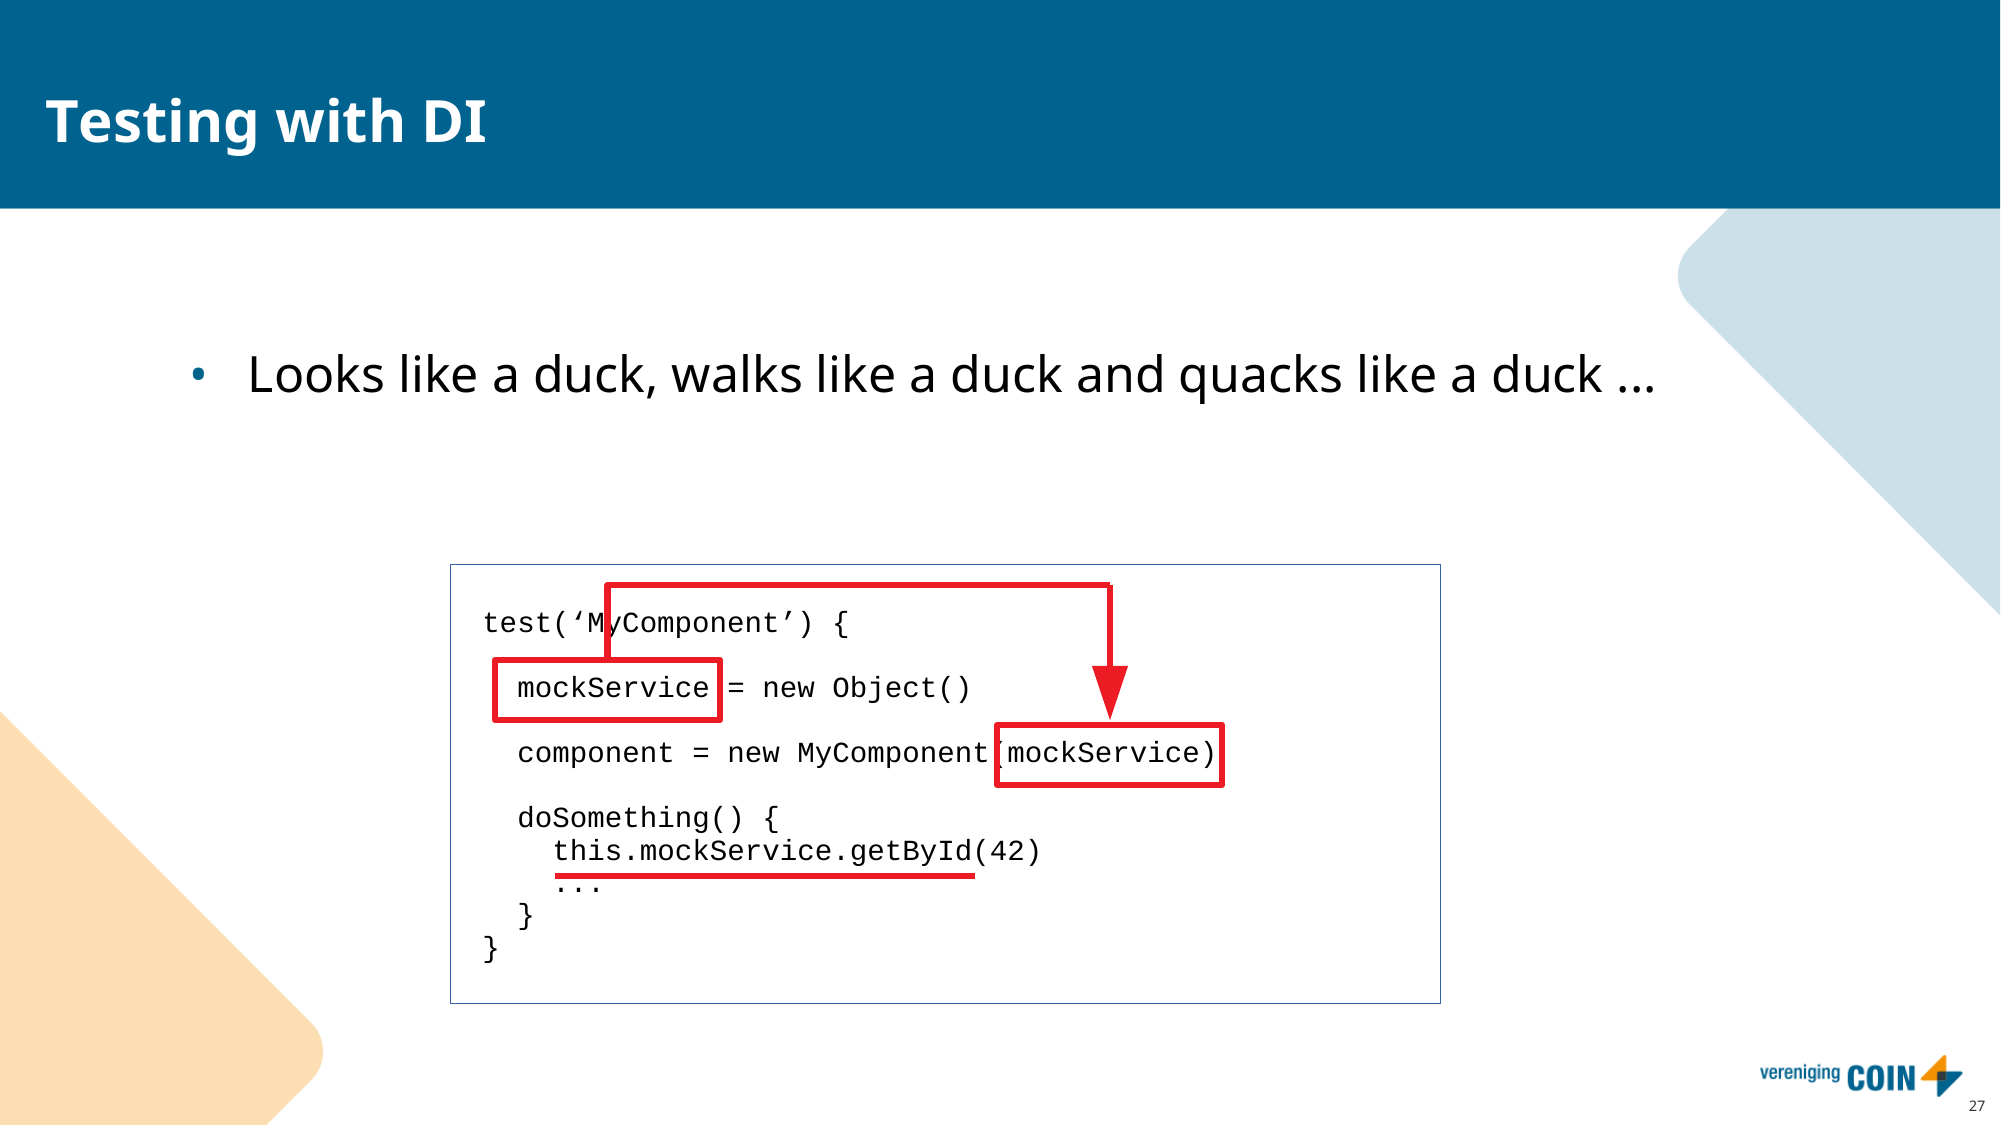

Testing with DI
Looks like a duck, walks like a duck and quacks like a duck ...
 test(‘MyComponent’) {
 mockService = new Object()
 component = new MyComponent(mockService)
 doSomething() {
 this.mockService.getById(42)
 ...
 }
 }